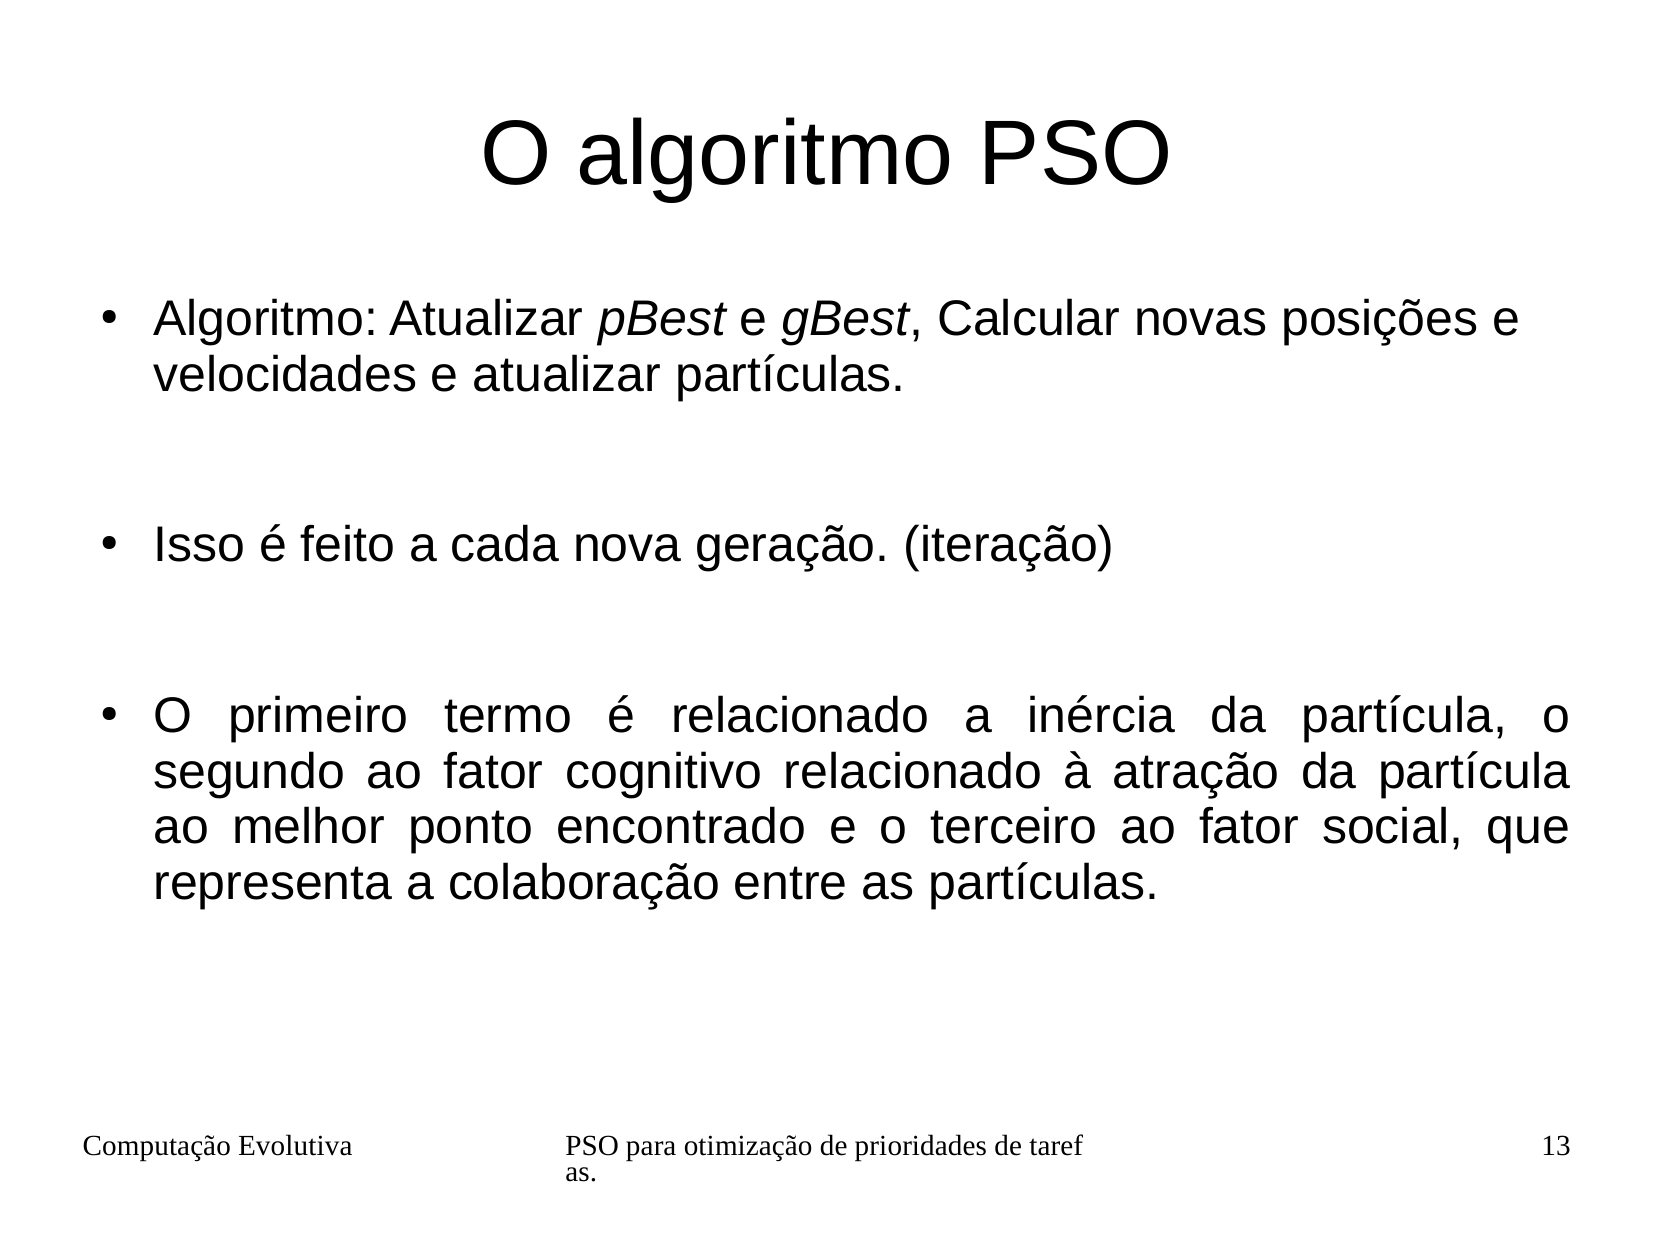

# O algoritmo PSO
Algoritmo: Atualizar pBest e gBest, Calcular novas posições e velocidades e atualizar partículas.
Isso é feito a cada nova geração. (iteração)
O primeiro termo é relacionado a inércia da partícula, o segundo ao fator cognitivo relacionado à atração da partícula ao melhor ponto encontrado e o terceiro ao fator social, que representa a colaboração entre as partículas.
Computação Evolutiva
PSO para otimização de prioridades de tarefas.
13